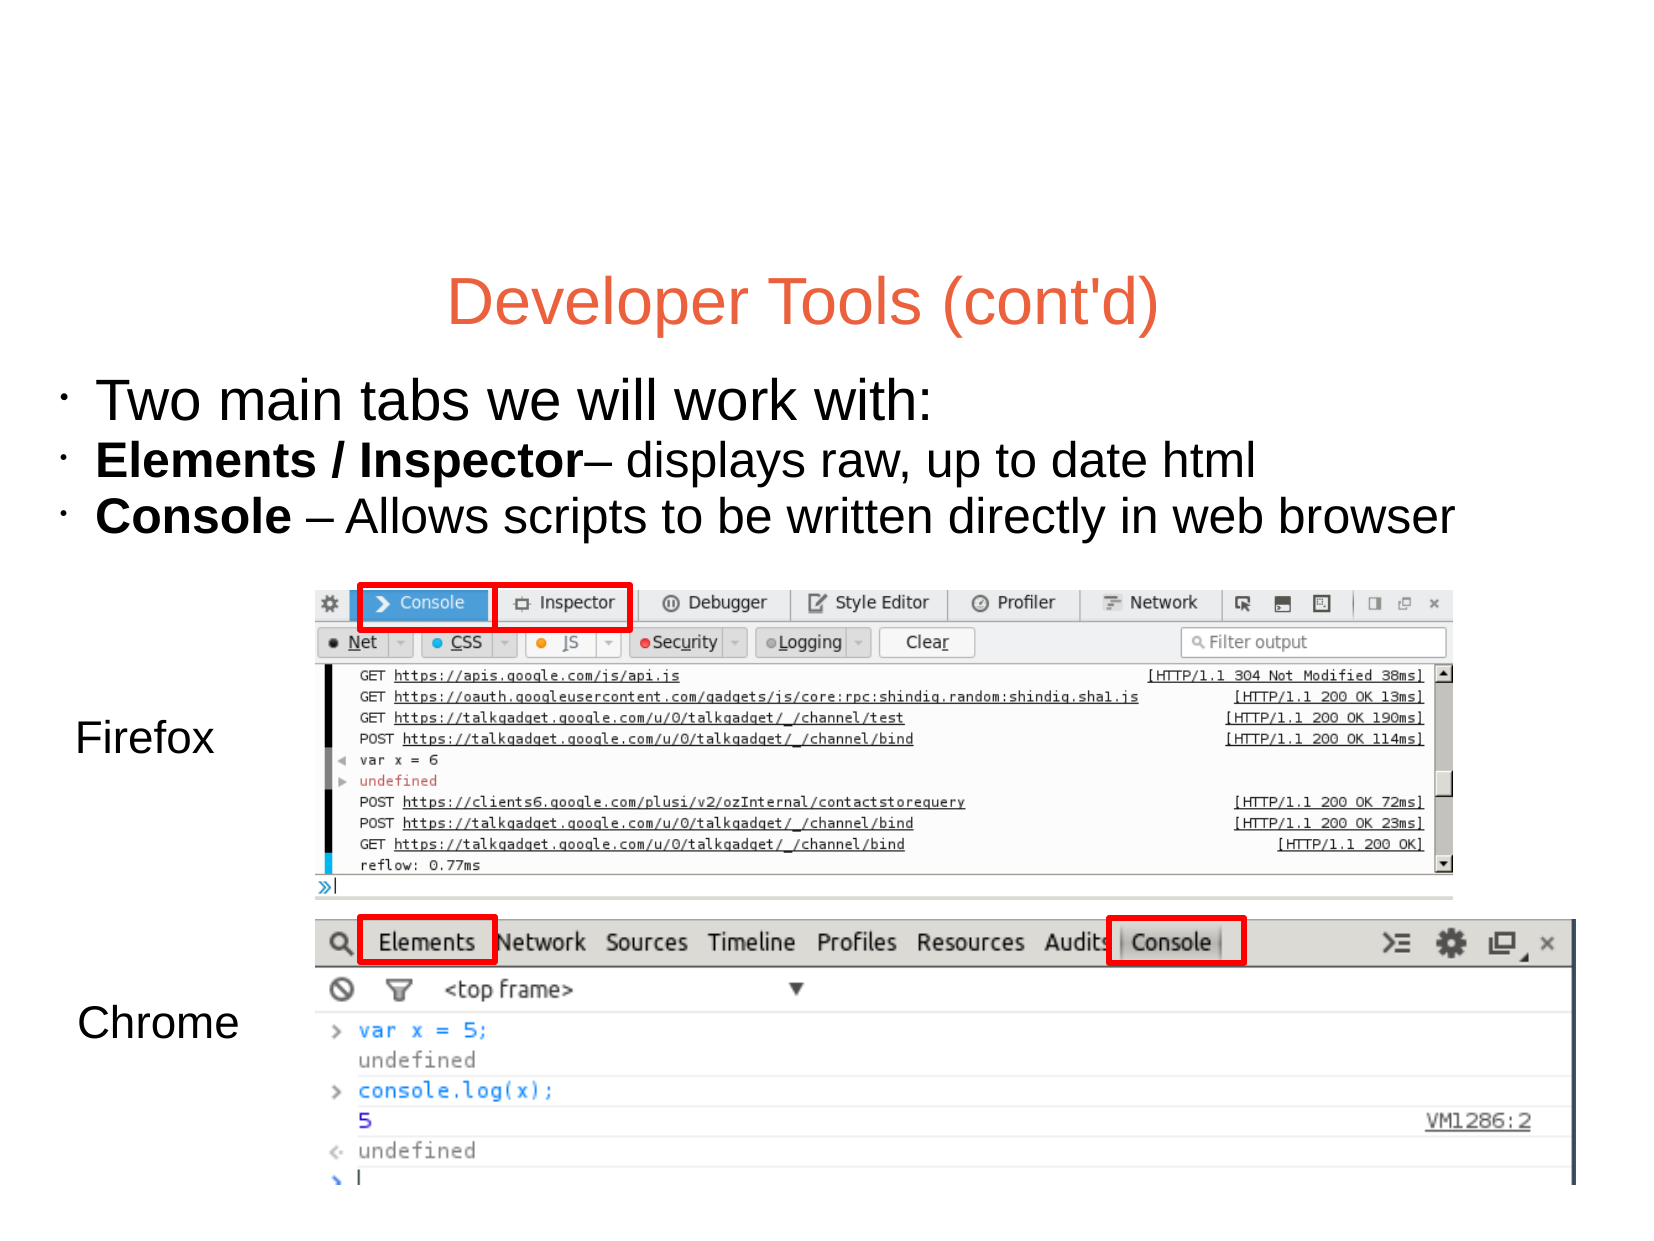

# Developer Tools (cont'd)
Two main tabs we will work with:
Elements / Inspector– displays raw, up to date html
Console – Allows scripts to be written directly in web browser
Firefox
Chrome